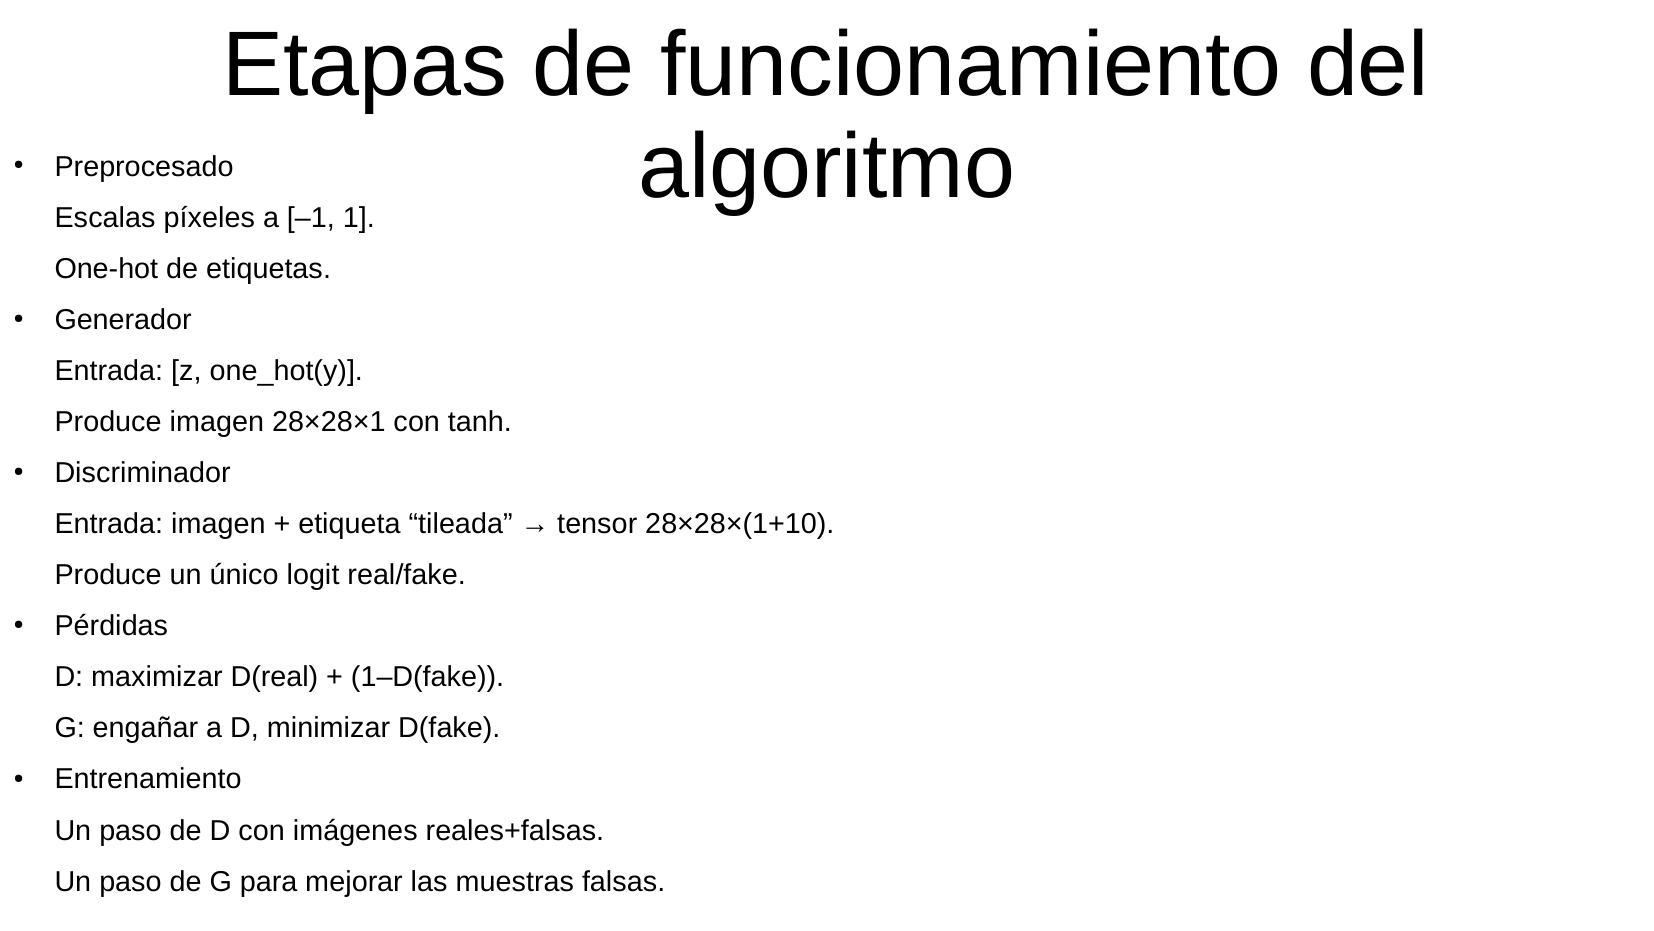

# Etapas de funcionamiento del algoritmo
Preprocesado
Escalas píxeles a [–1, 1].
One-hot de etiquetas.
Generador
Entrada: [z, one_hot(y)].
Produce imagen 28×28×1 con tanh.
Discriminador
Entrada: imagen + etiqueta “tileada” → tensor 28×28×(1+10).
Produce un único logit real/fake.
Pérdidas
D: maximizar D(real) + (1–D(fake)).
G: engañar a D, minimizar D(fake).
Entrenamiento
Un paso de D con imágenes reales+falsas.
Un paso de G para mejorar las muestras falsas.